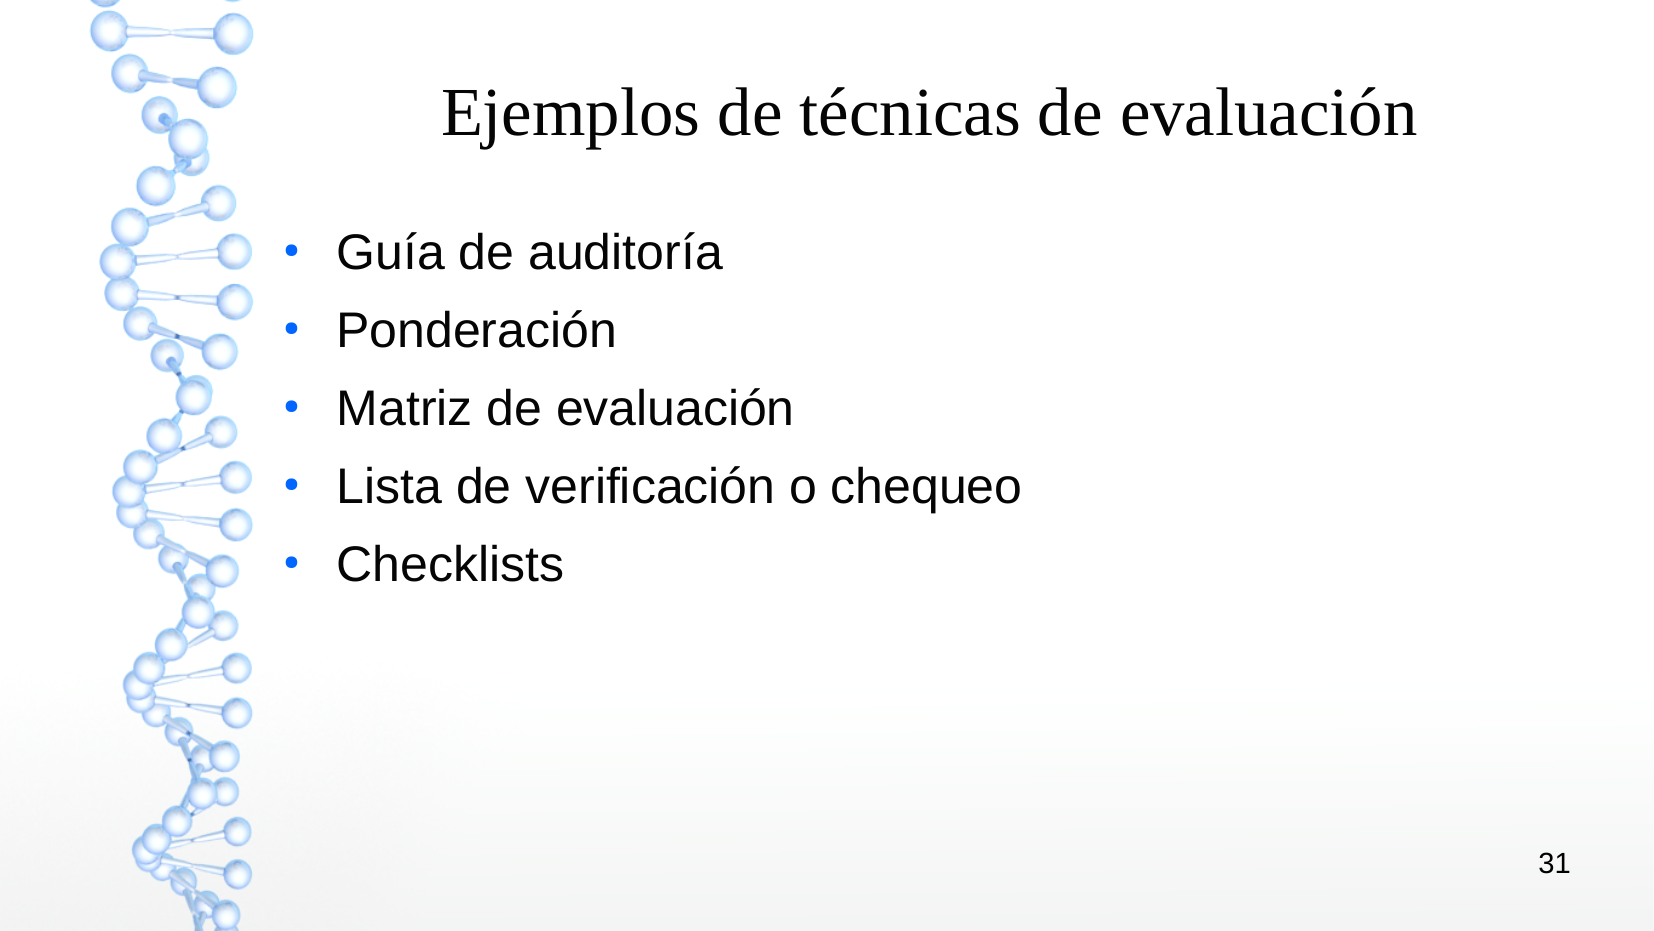

# Ejemplos de técnicas de evaluación
Guía de auditoría
Ponderación
Matriz de evaluación
Lista de verificación o chequeo
Checklists
31